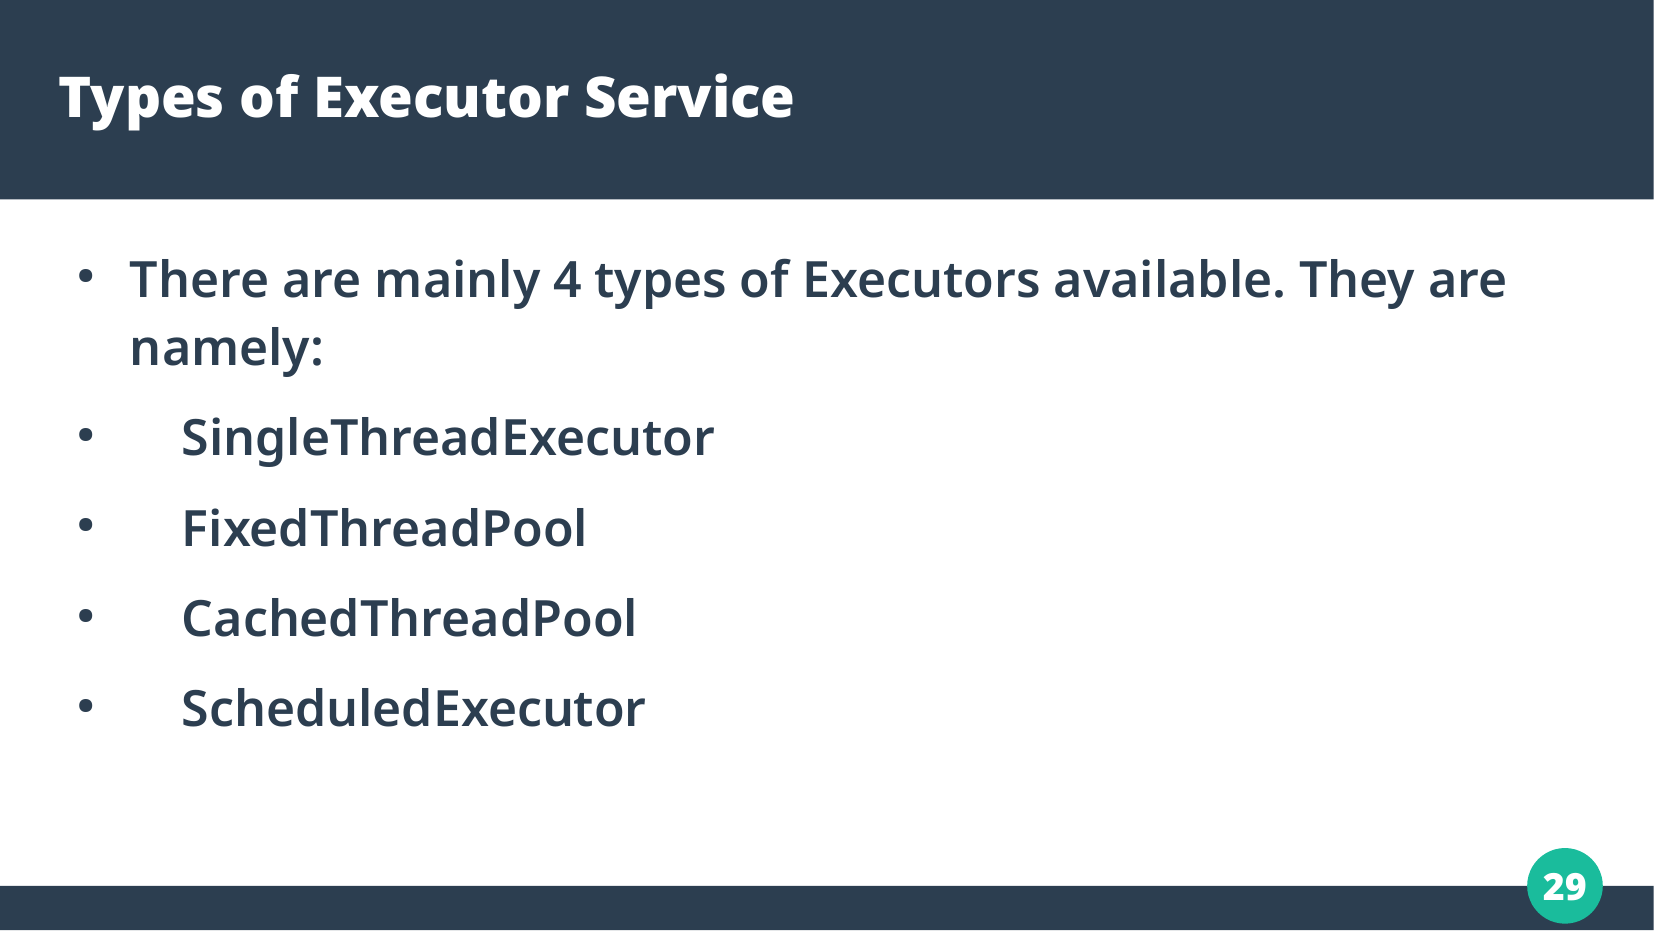

# Types of Executor Service
There are mainly 4 types of Executors available. They are namely:
 SingleThreadExecutor
 FixedThreadPool
 CachedThreadPool
 ScheduledExecutor